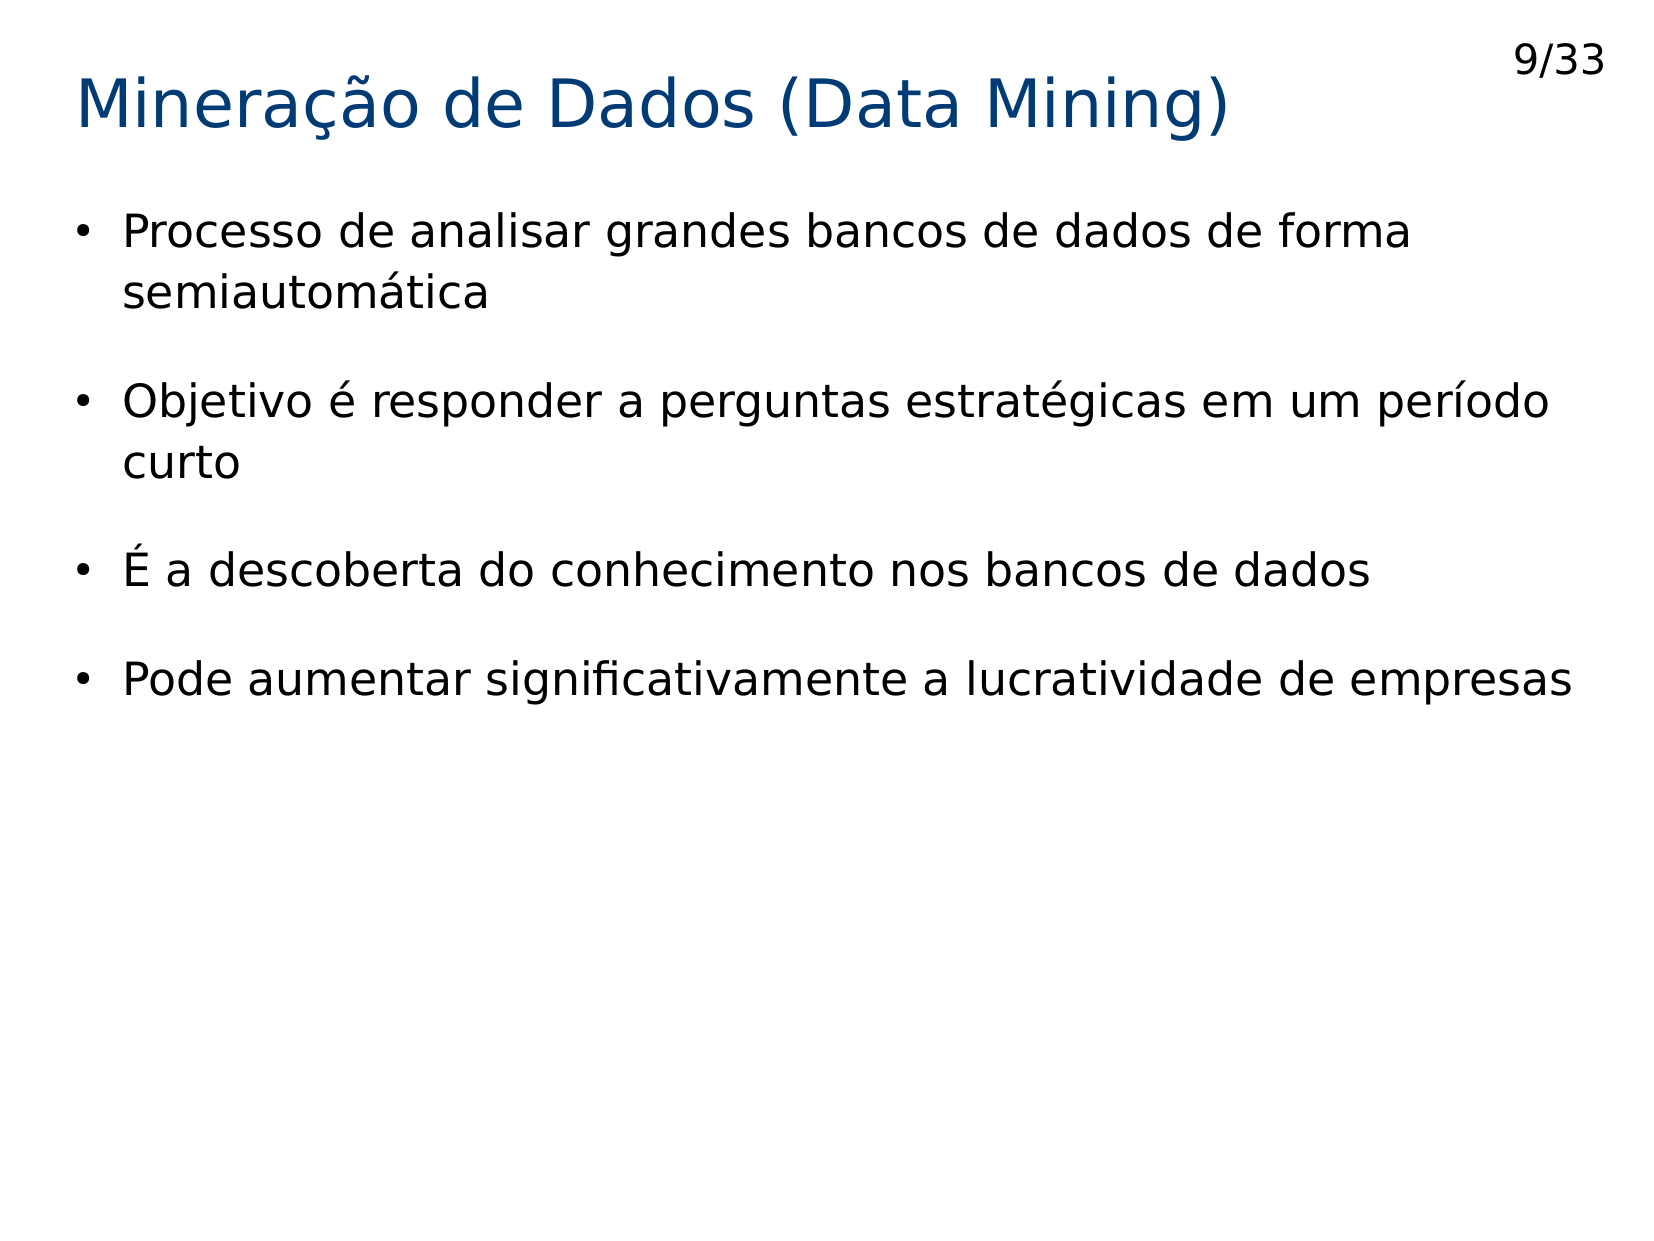

# Mineração de Dados (Data Mining)
9
Processo de analisar grandes bancos de dados de forma semiautomática
Objetivo é responder a perguntas estratégicas em um período curto
É a descoberta do conhecimento nos bancos de dados
Pode aumentar significativamente a lucratividade de empresas